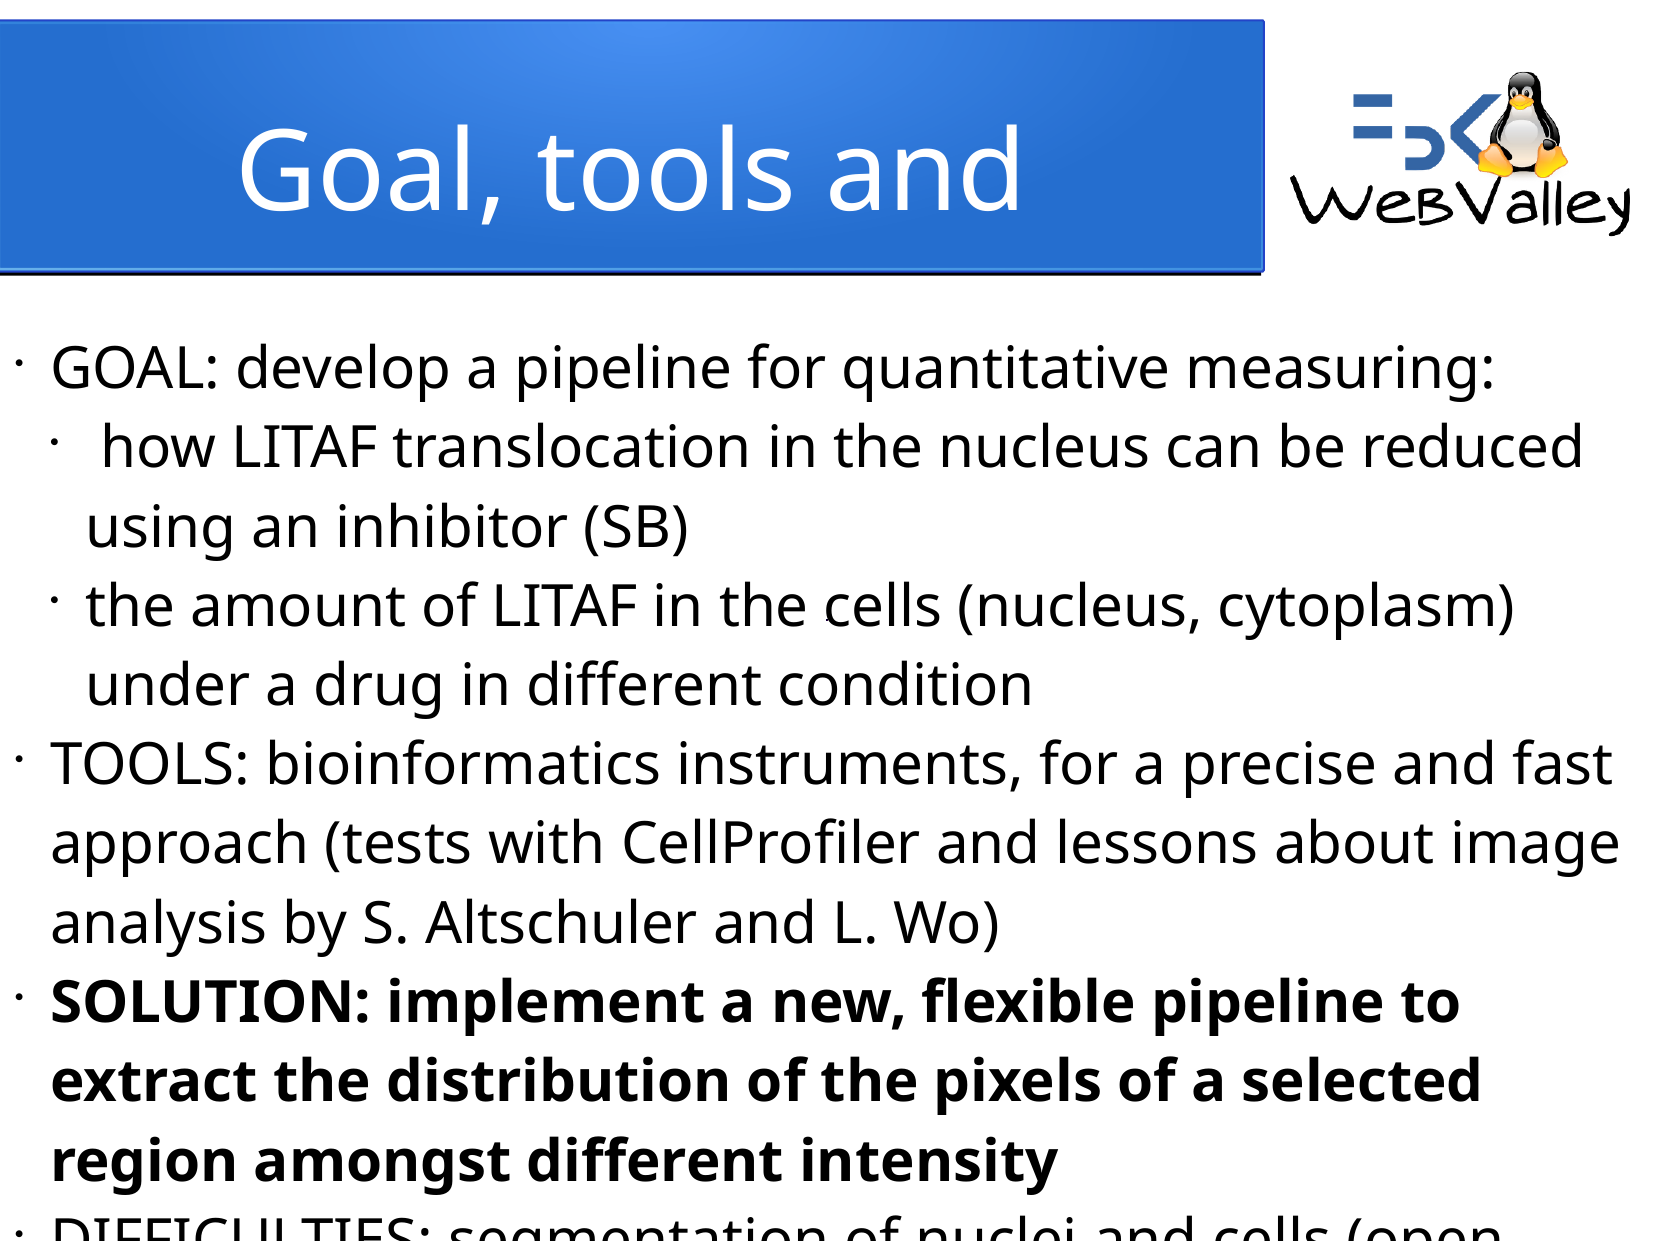

Goal, tools and solution
GOAL: develop a pipeline for quantitative measuring:
 how LITAF translocation in the nucleus can be reduced using an inhibitor (SB)
the amount of LITAF in the cells (nucleus, cytoplasm) under a drug in different condition
TOOLS: bioinformatics instruments, for a precise and fast approach (tests with CellProfiler and lessons about image analysis by S. Altschuler and L. Wo)
SOLUTION: implement a new, flexible pipeline to extract the distribution of the pixels of a selected region amongst different intensity
DIFFICULTIES: segmentation of nuclei and cells (open problem in image analysis field!)